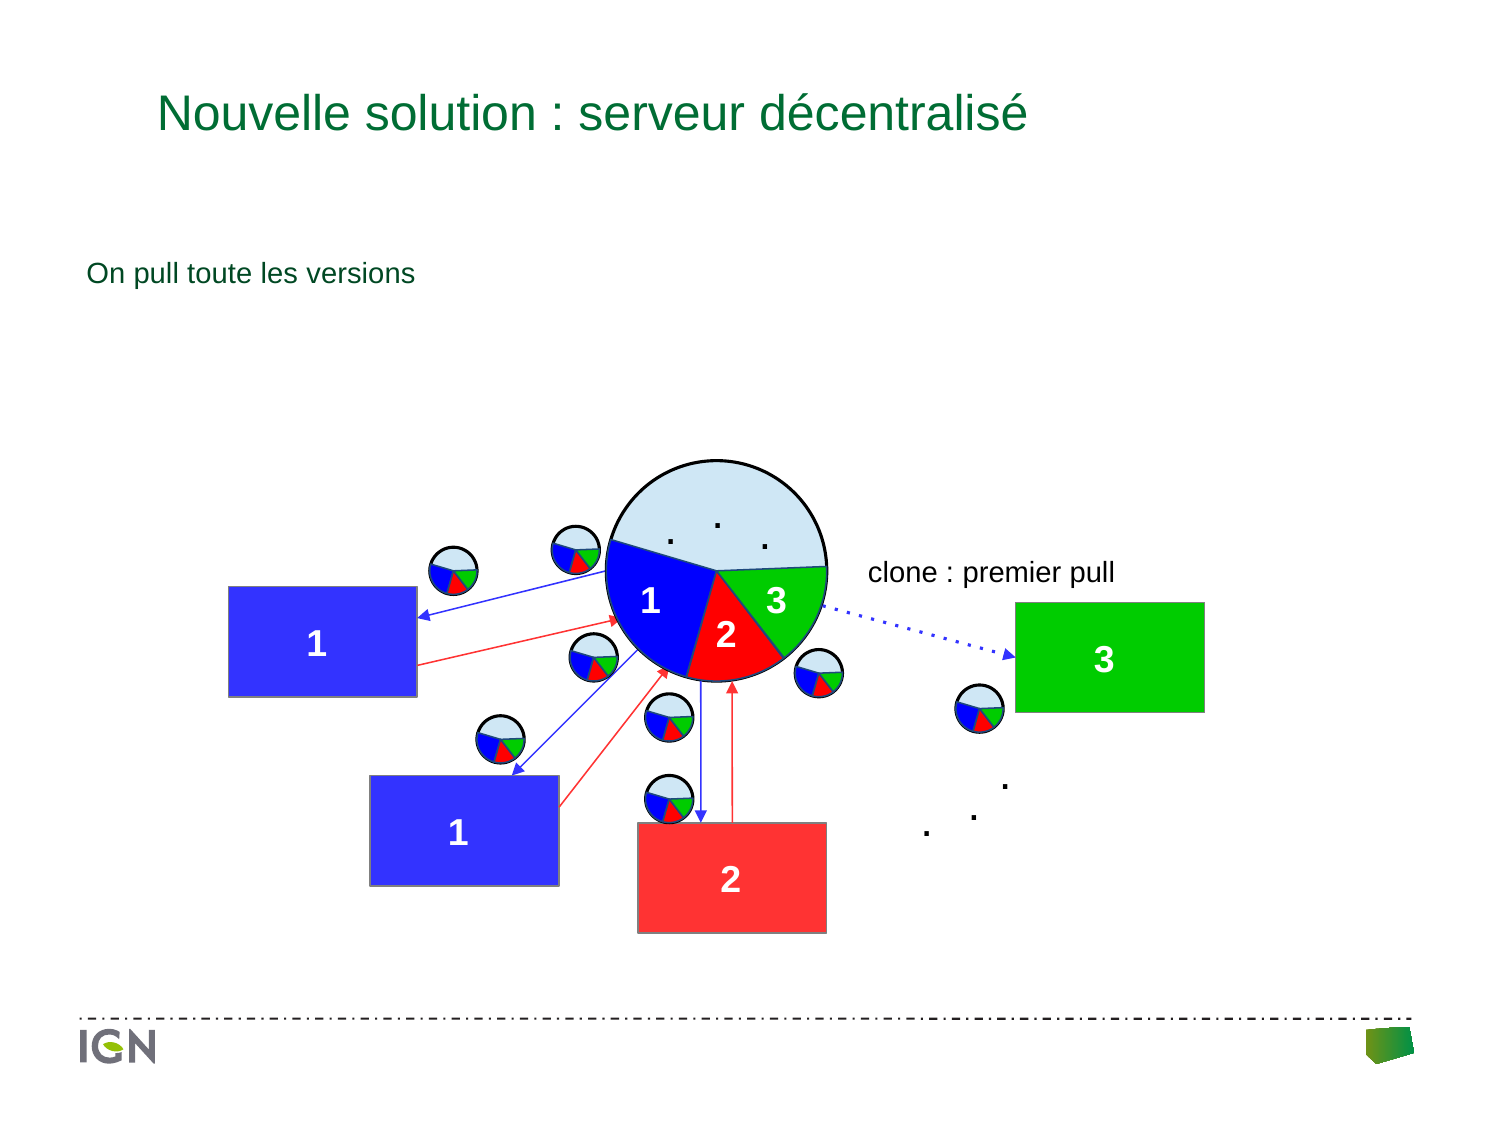

Nouvelle solution : serveur décentralisé
On pull toute les versions
.
.
.
clone : premier pull
1
3
2
1
3
.
.
.
1
2